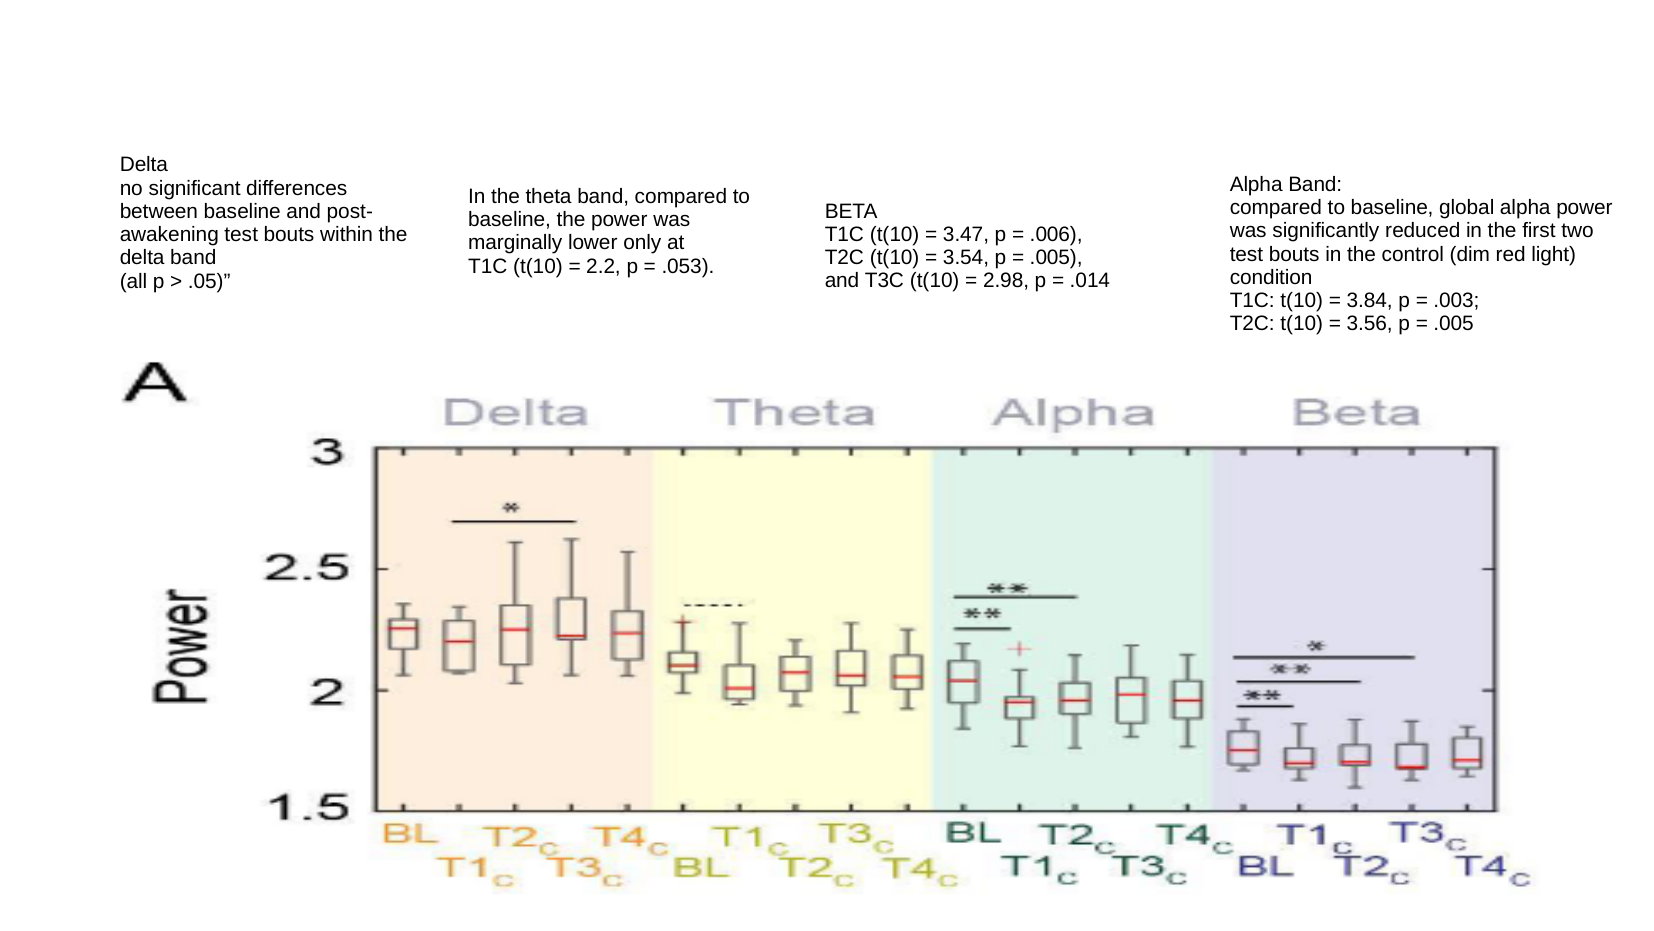

Delta
no significant differences between baseline and post-awakening test bouts within the delta band
(all p > .05)”
Alpha Band:
compared to baseline, global alpha power was significantly reduced in the first two test bouts in the control (dim red light) condition
T1C: t(10) = 3.84, p = .003;
T2C: t(10) = 3.56, p = .005
In the theta band, compared to baseline, the power was marginally lower only at
T1C (t(10) = 2.2, p = .053).
BETA
T1C (t(10) = 3.47, p = .006),
T2C (t(10) = 3.54, p = .005),
and T3C (t(10) = 2.98, p = .014